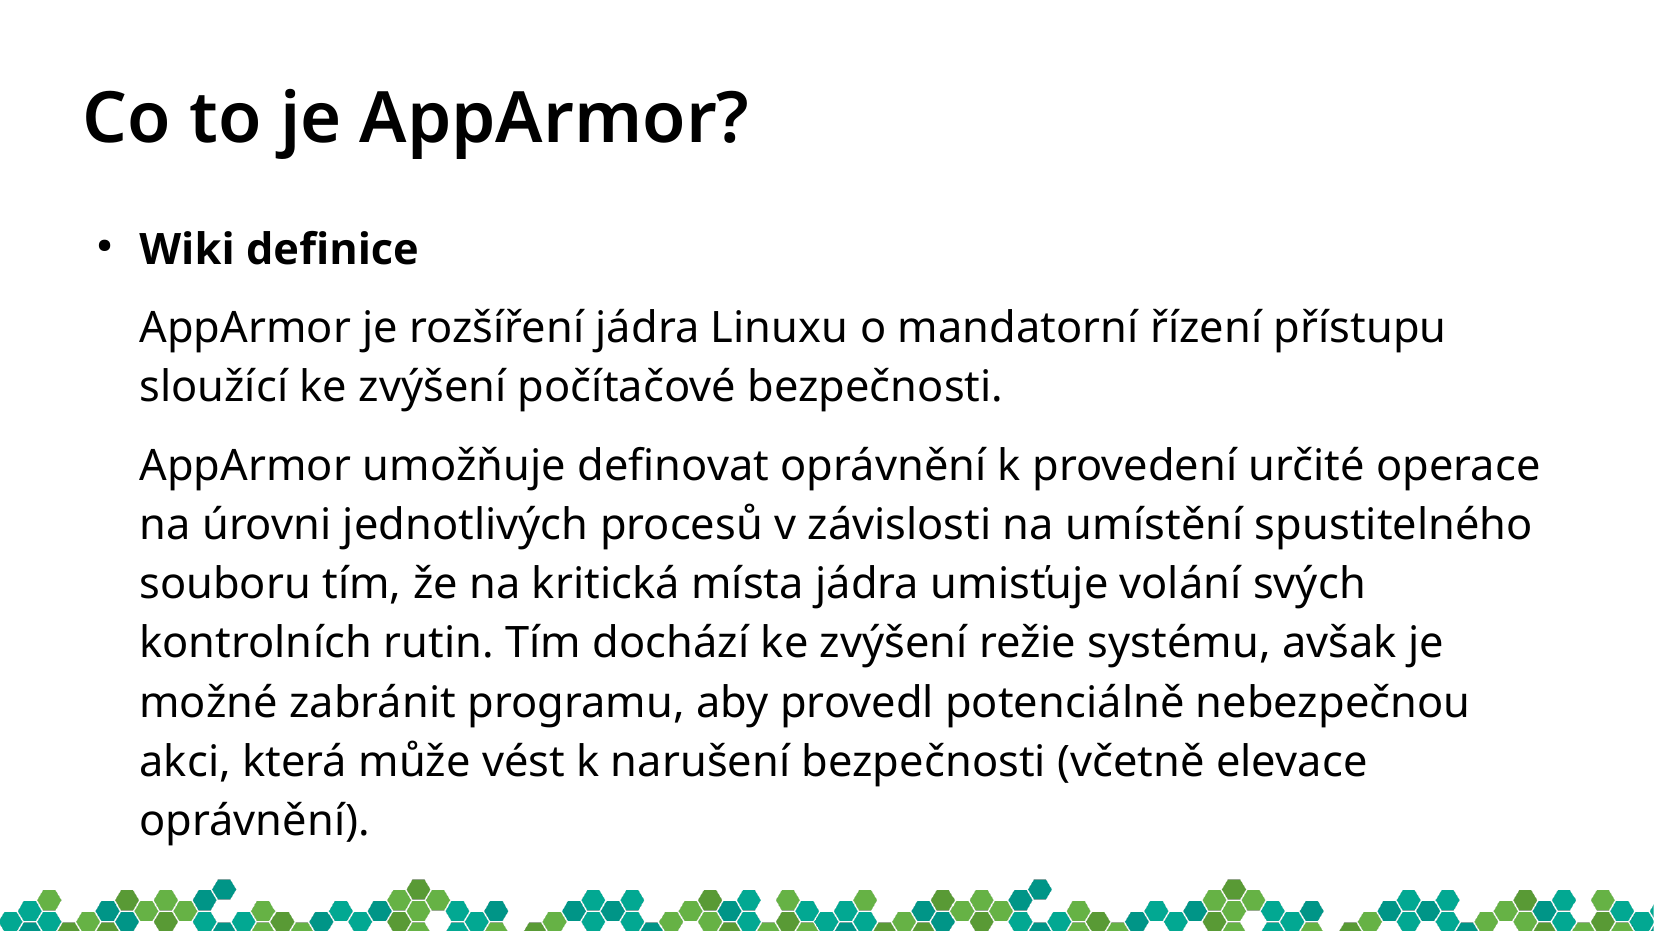

# Co to je AppArmor?
Wiki definice
AppArmor je rozšíření jádra Linuxu o mandatorní řízení přístupu sloužící ke zvýšení počítačové bezpečnosti.
AppArmor umožňuje definovat oprávnění k provedení určité operace na úrovni jednotlivých procesů v závislosti na umístění spustitelného souboru tím, že na kritická místa jádra umisťuje volání svých kontrolních rutin. Tím dochází ke zvýšení režie systému, avšak je možné zabránit programu, aby provedl potenciálně nebezpečnou akci, která může vést k narušení bezpečnosti (včetně elevace oprávnění).